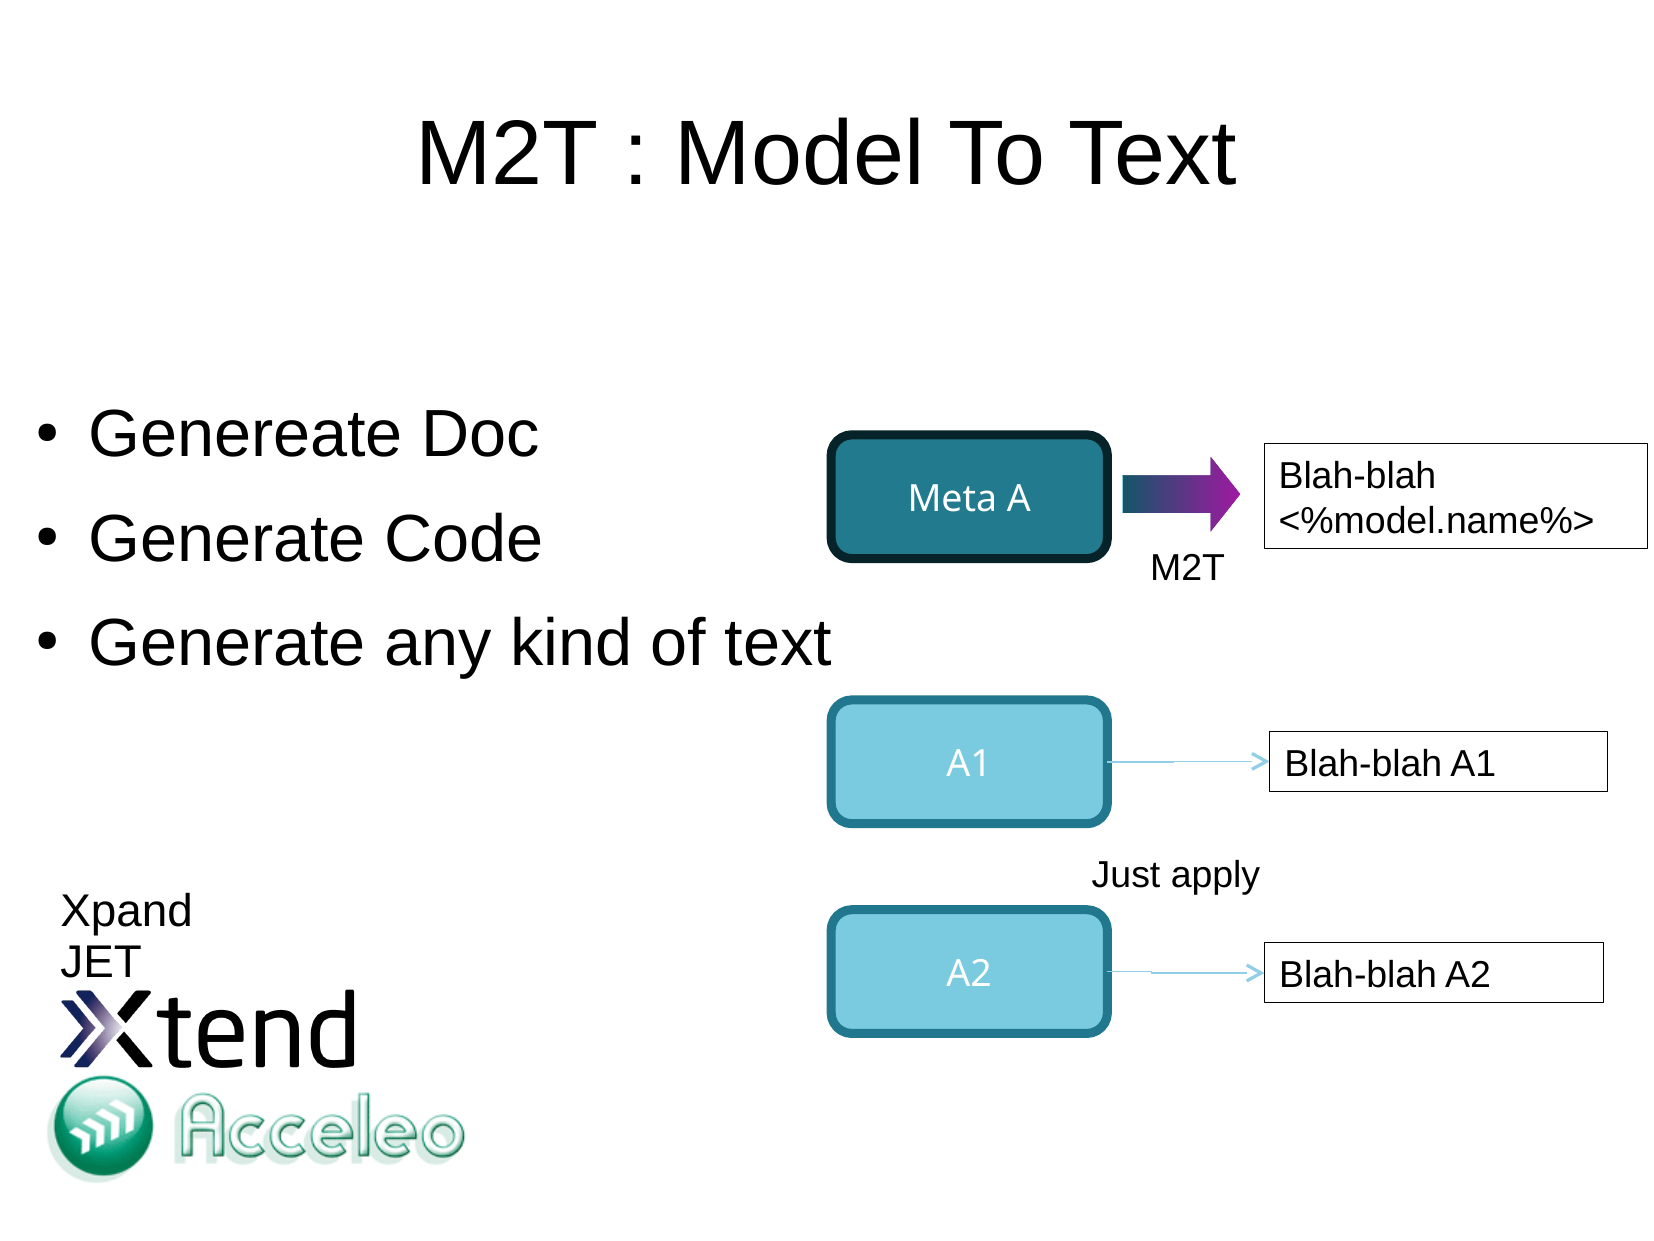

# M2T : Model To Text
Genereate Doc
Generate Code
Generate any kind of text
Meta A
Blah-blah
<%model.name%>
M2T
A1
Blah-blah A1
Just apply
A2
Blah-blah A2
Xpand
JET